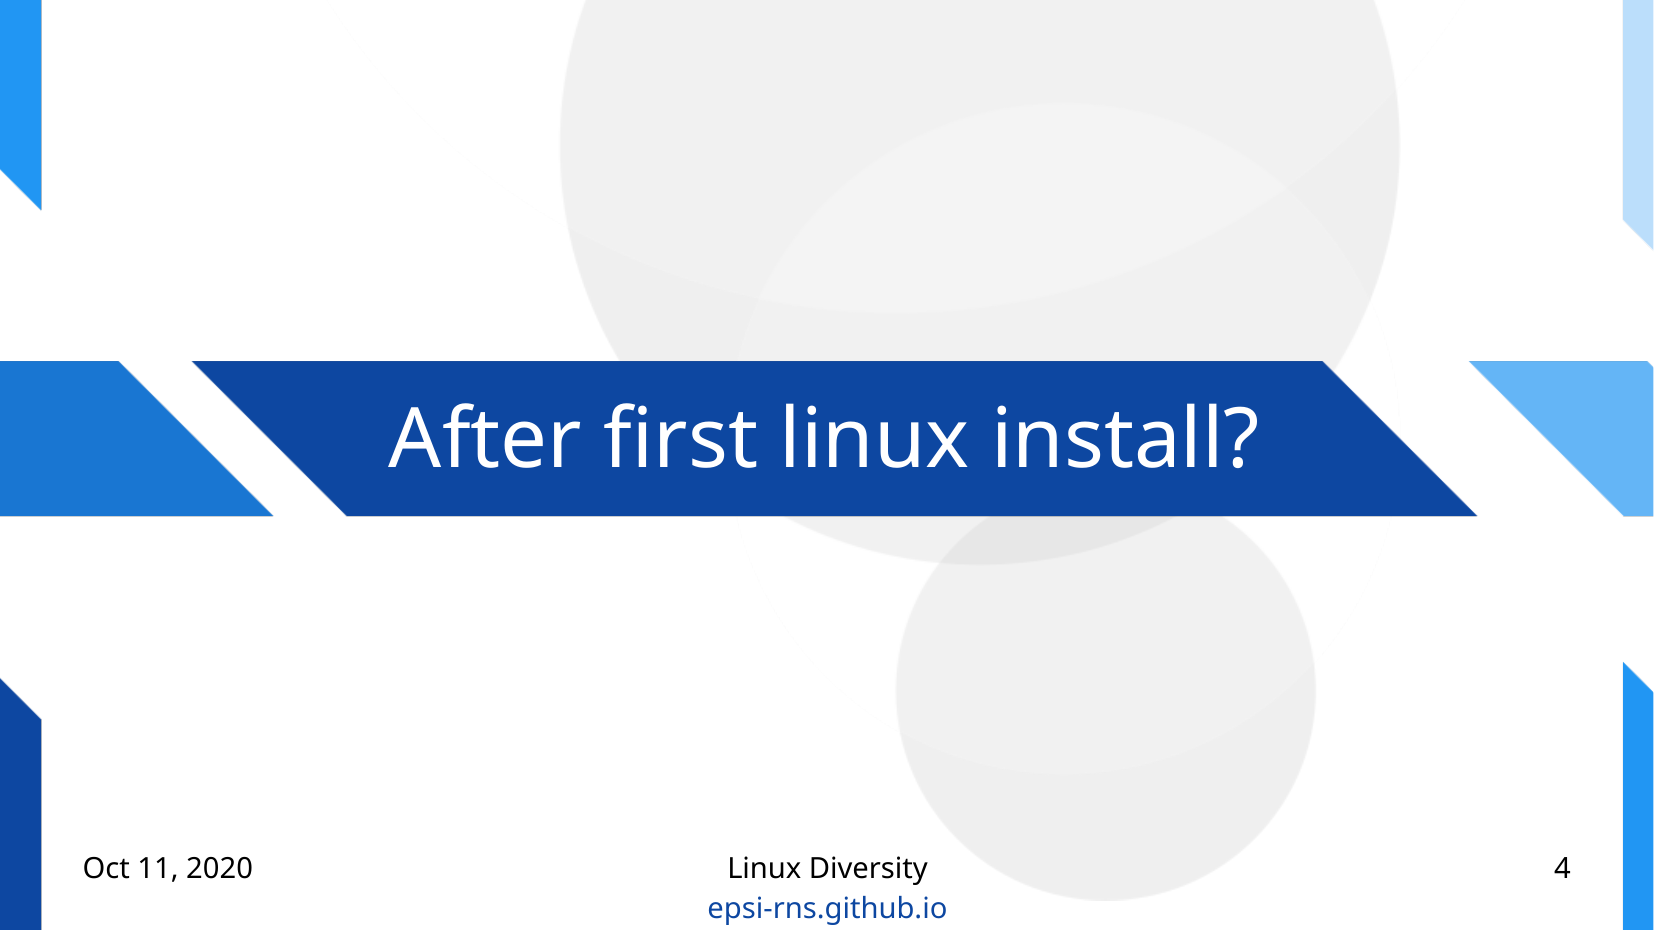

# After first linux install?
Oct 11, 2020
Linux Diversity
4